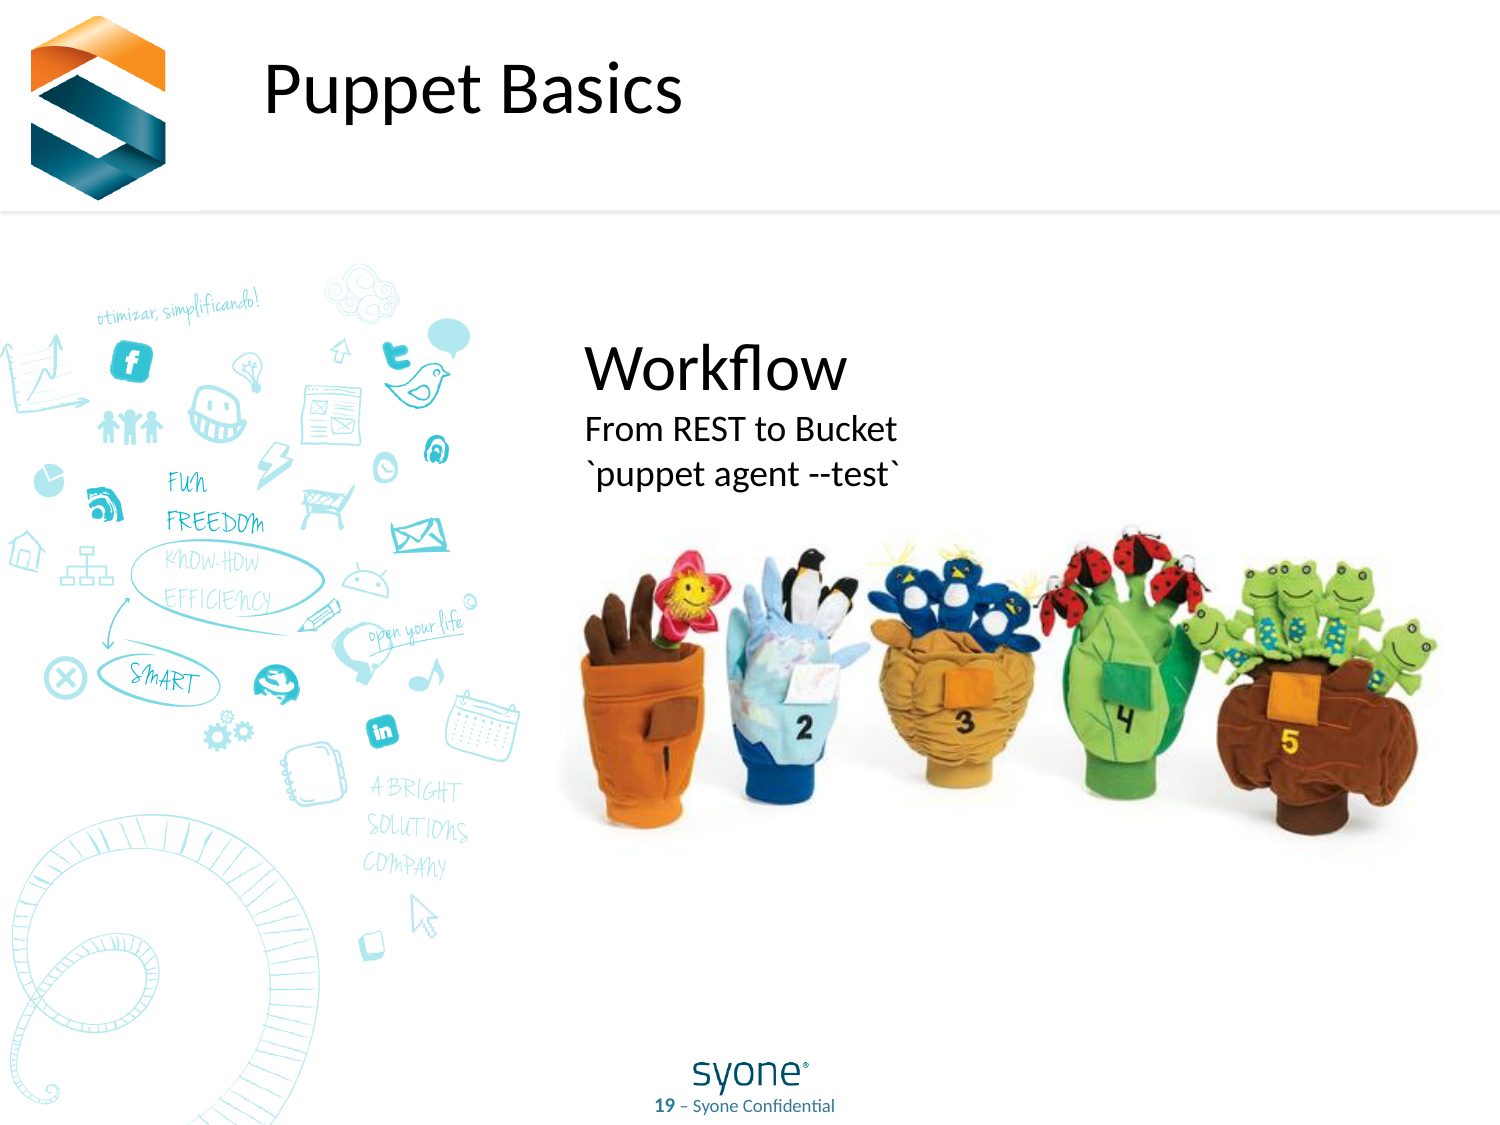

Puppet Basics
#
Workflow
From REST to Bucket
`puppet agent --test`